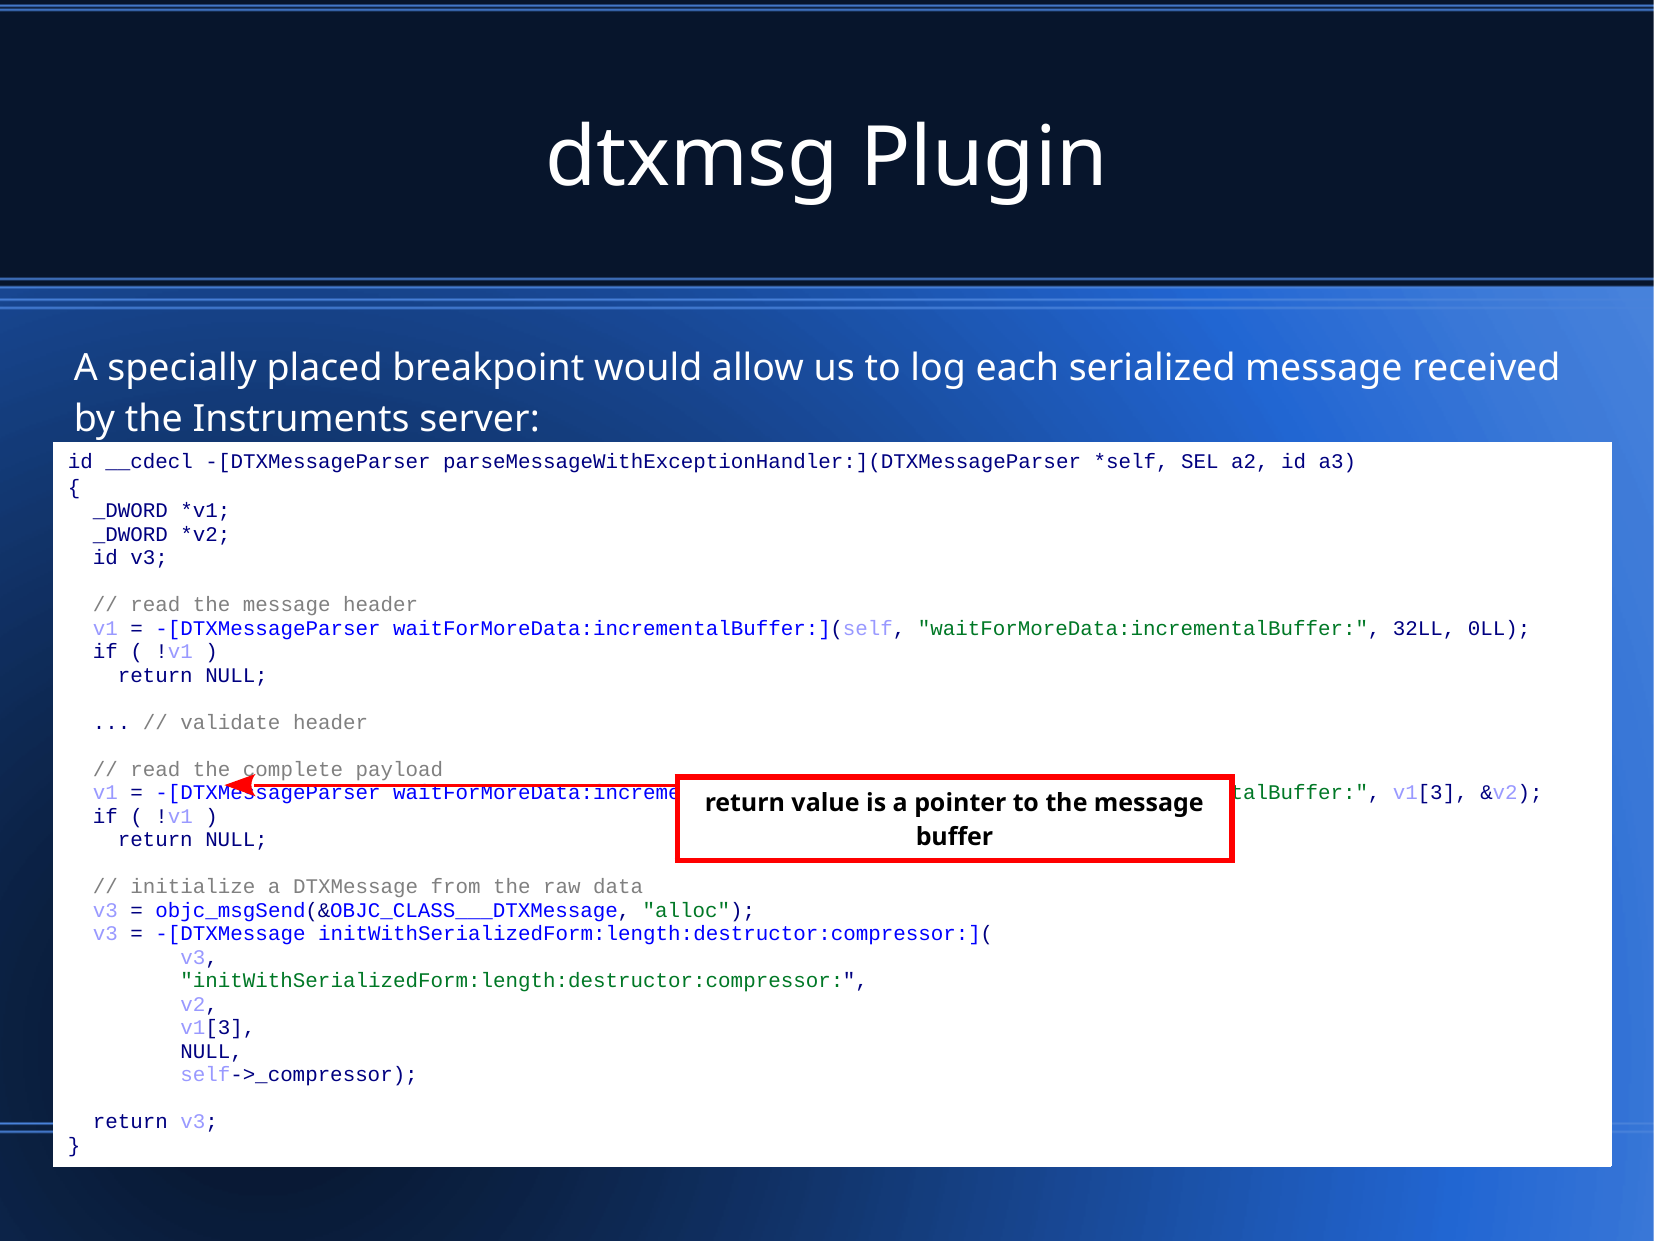

# dtxmsg Plugin
A specially placed breakpoint would allow us to log each serialized message received by the Instruments server:
| ﻿id \_\_cdecl -[DTXMessageParser parseMessageWithExceptionHandler:](DTXMessageParser \*self, SEL a2, id a3) { \_DWORD \*v1; \_DWORD \*v2; id v3; // read the message header v1 = -[DTXMessageParser waitForMoreData:incrementalBuffer:](self, "waitForMoreData:incrementalBuffer:", 32LL, 0LL); if ( !v1 ) return NULL; ... // validate header // read the complete payload v1 = -[DTXMessageParser waitForMoreData:incrementalBuffer:](self, "waitForMoreData:incrementalBuffer:", v1[3], &v2); if ( !v1 ) return NULL; // initialize a DTXMessage from the raw data v3 = objc\_msgSend(&OBJC\_CLASS\_\_\_DTXMessage, "alloc"); v3 = -[DTXMessage initWithSerializedForm:length:destructor:compressor:]( v3, "initWithSerializedForm:length:destructor:compressor:", v2, v1[3], NULL, self->\_compressor); return v3; } |
| --- |
| return value is a pointer to the message buffer |
| --- |